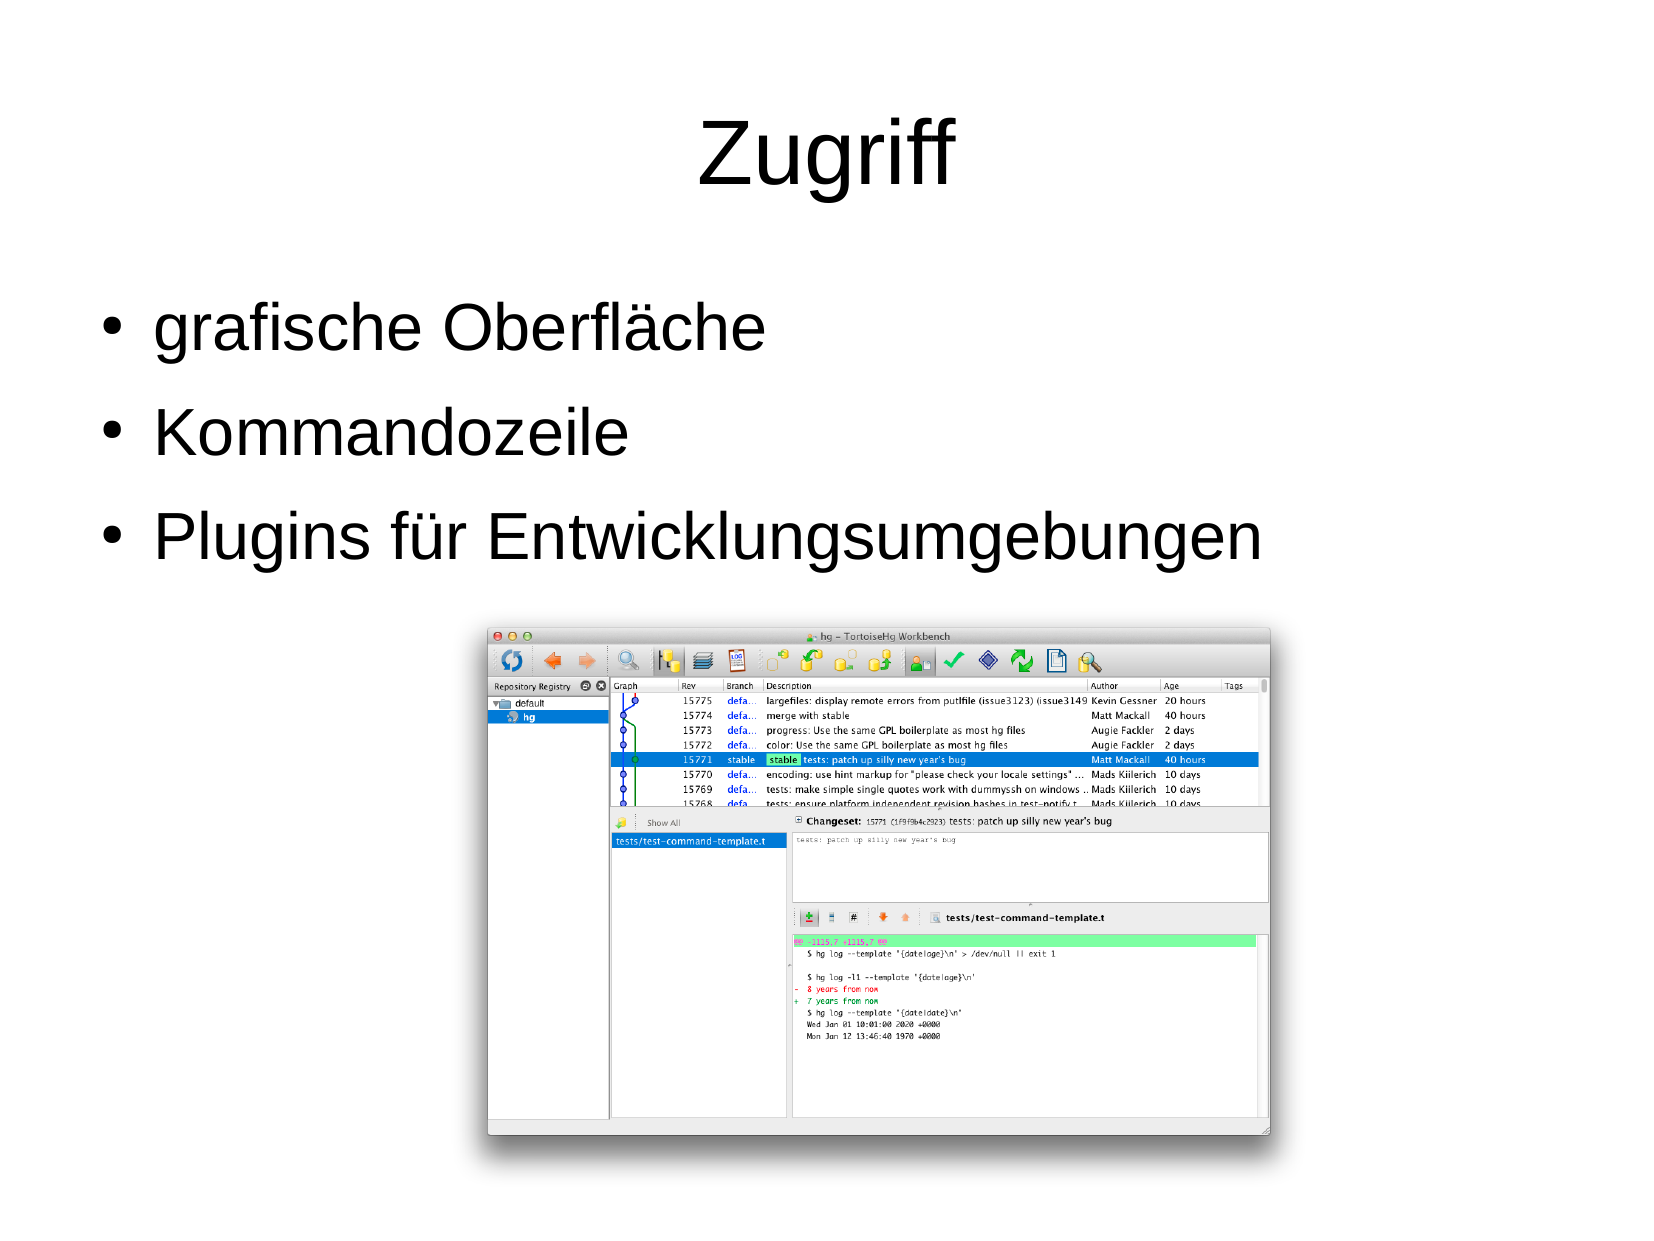

# Zugriff
grafische Oberfläche
Kommandozeile
Plugins für Entwicklungsumgebungen